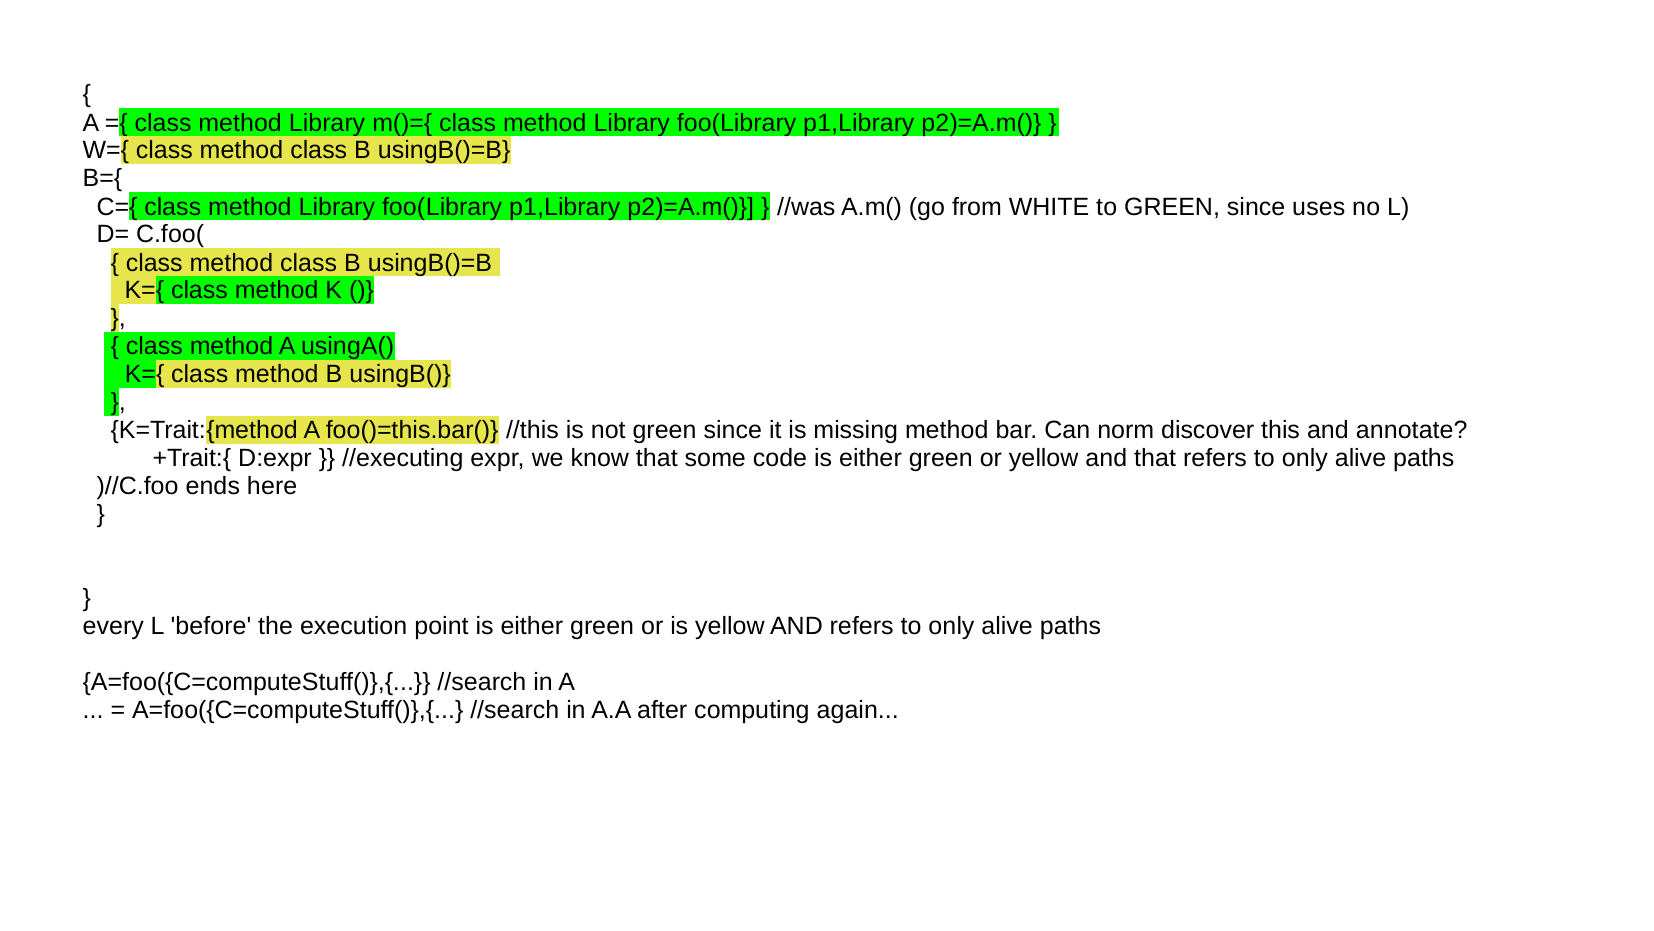

# {
A ={ class method Library m()={ class method Library foo(Library p1,Library p2)=A.m()} }
W={ class method class B usingB()=B}
B={
 C={ class method Library foo(Library p1,Library p2)=A.m()}] } //was A.m() (go from WHITE to GREEN, since uses no L)
 D= C.foo(
 { class method class B usingB()=B
 K={ class method K ()}
 },
 { class method A usingA()
 K={ class method B usingB()}
 },
 {K=Trait:{method A foo()=this.bar()} //this is not green since it is missing method bar. Can norm discover this and annotate?
 +Trait:{ D:expr }} //executing expr, we know that some code is either green or yellow and that refers to only alive paths
 )//C.foo ends here
 }
}
every L 'before' the execution point is either green or is yellow AND refers to only alive paths
{A=foo({C=computeStuff()},{...}} //search in A
... = A=foo({C=computeStuff()},{...} //search in A.A after computing again...